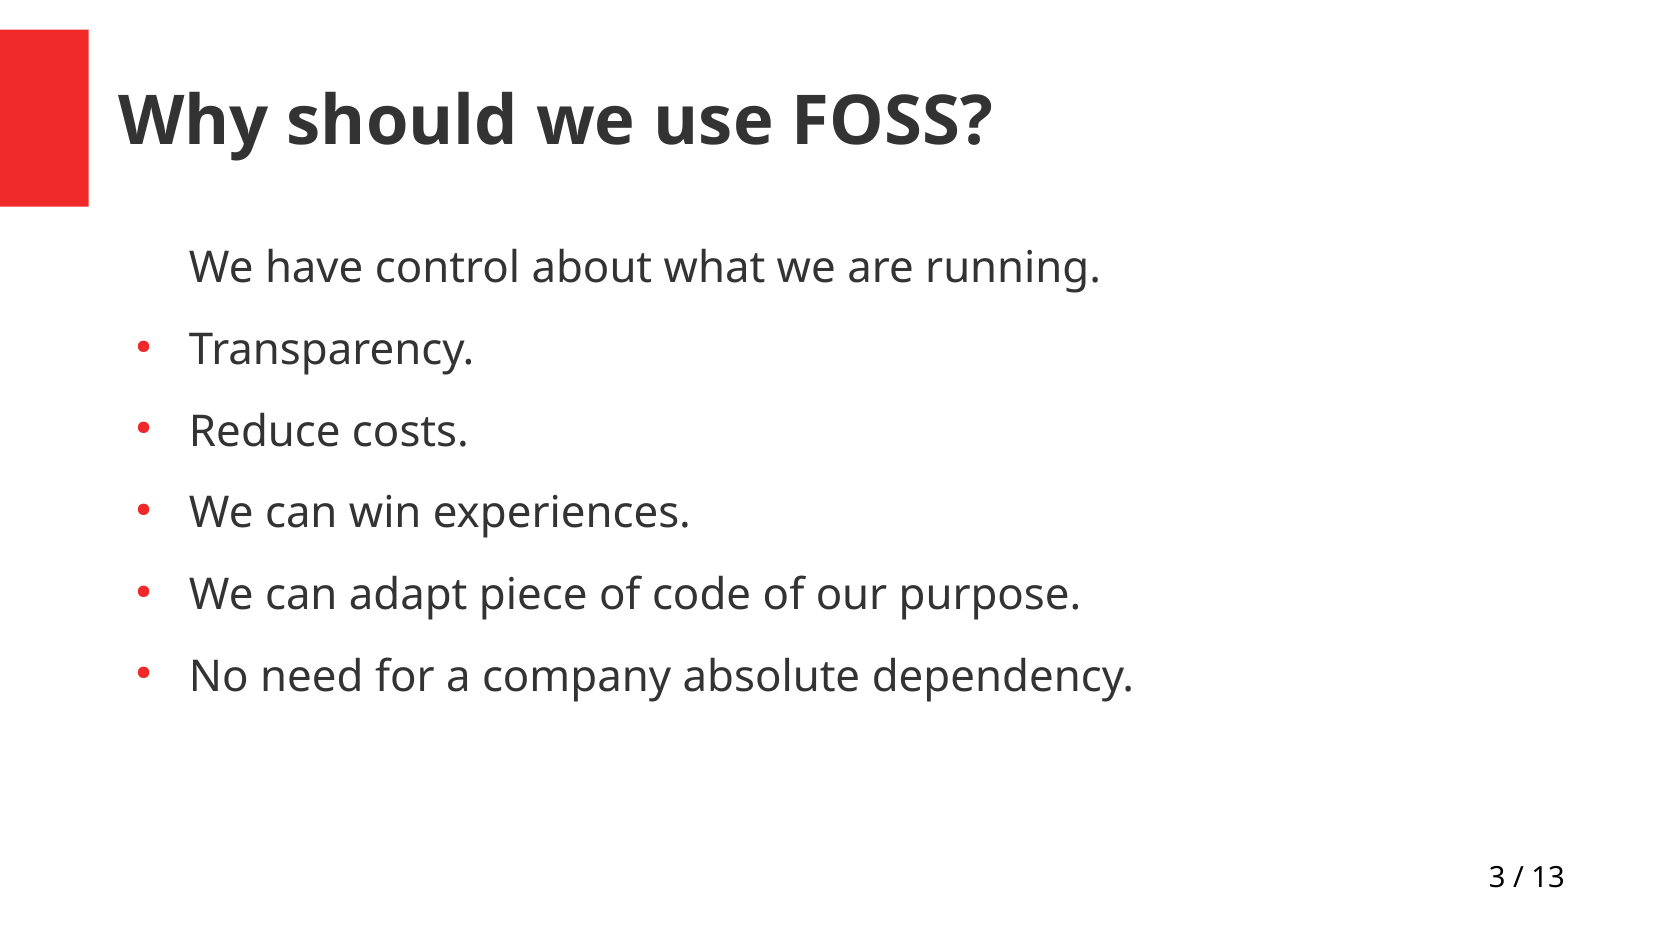

# Why should we use FOSS?
We have control about what we are running.
Transparency.
Reduce costs.
We can win experiences.
We can adapt piece of code of our purpose.
No need for a company absolute dependency.
3